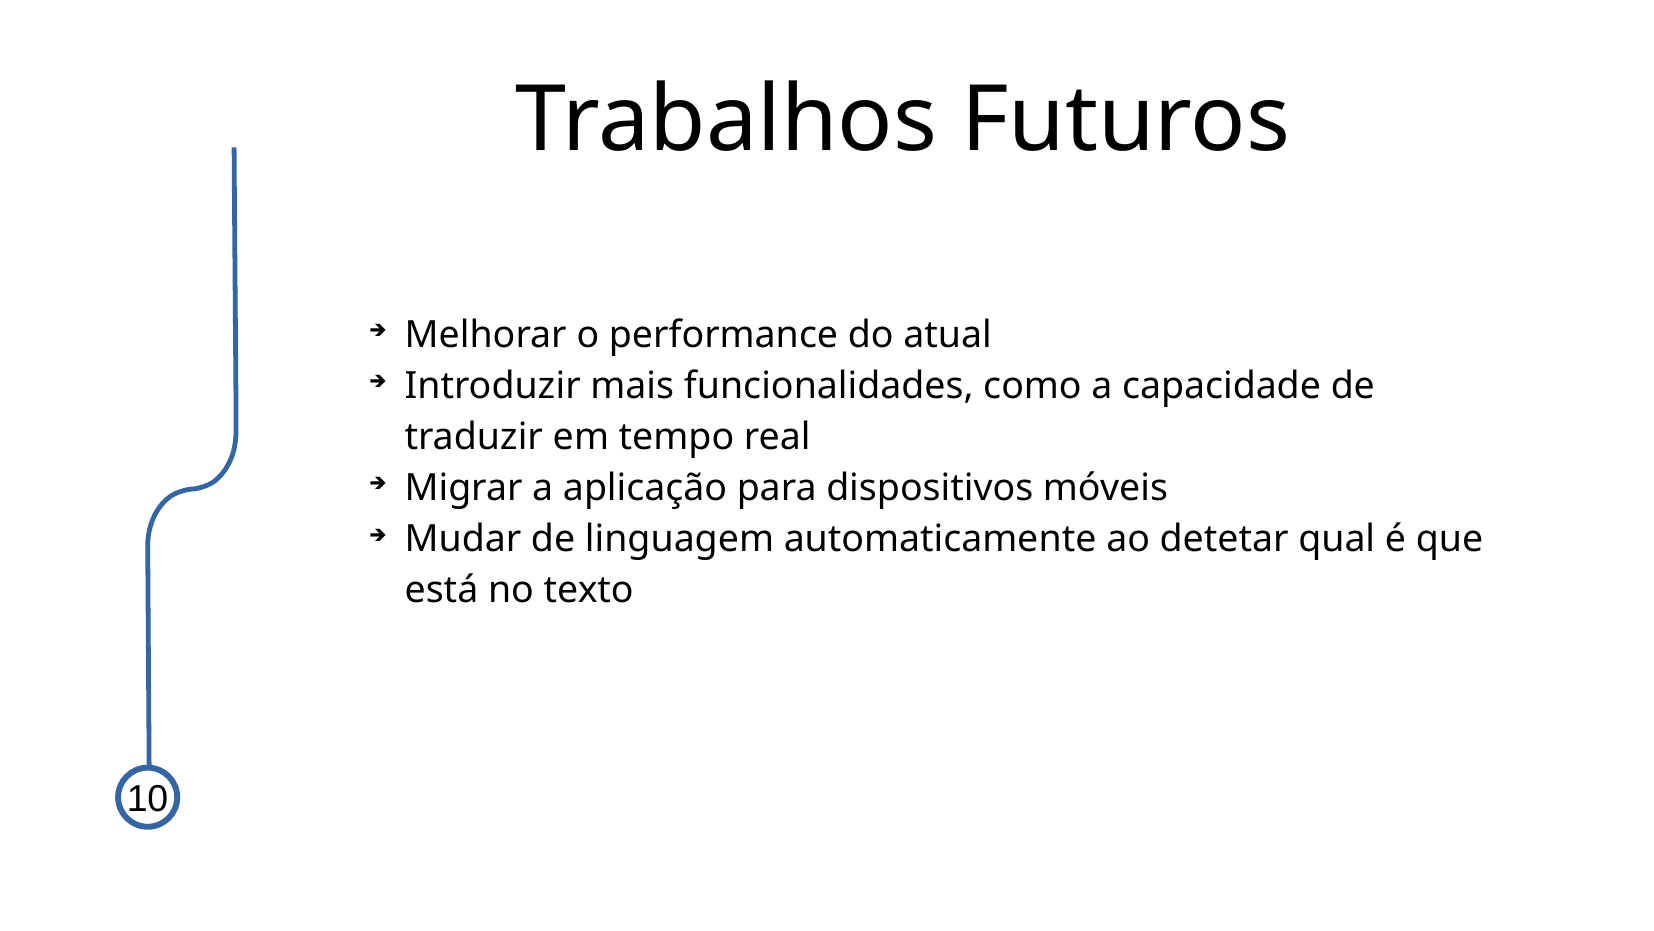

# Trabalhos Futuros
Melhorar o performance do atual
Introduzir mais funcionalidades, como a capacidade de traduzir em tempo real
Migrar a aplicação para dispositivos móveis
Mudar de linguagem automaticamente ao detetar qual é que está no texto
10